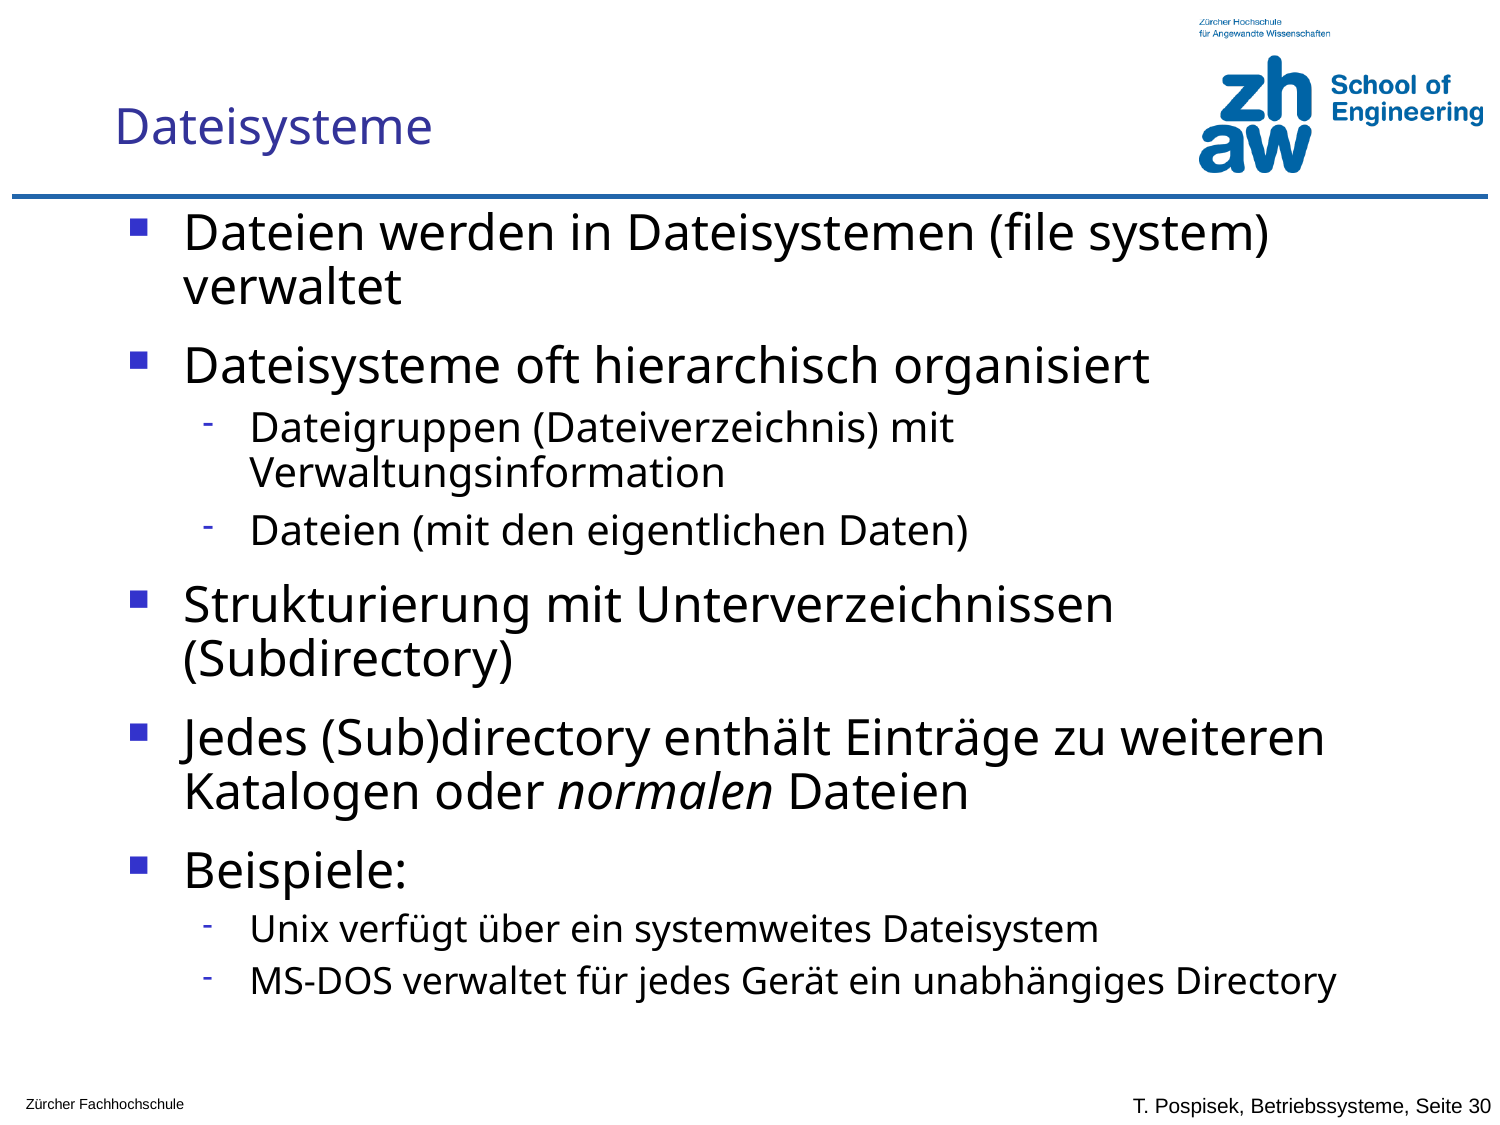

# Dateisysteme
Dateien werden in Dateisystemen (file system) verwaltet
Dateisysteme oft hierarchisch organisiert
Dateigruppen (Dateiverzeichnis) mit Verwaltungsinformation
Dateien (mit den eigentlichen Daten)
Strukturierung mit Unterverzeichnissen (Subdirectory)
Jedes (Sub)directory enthält Einträge zu weiteren Katalogen oder normalen Dateien
Beispiele:
Unix verfügt über ein systemweites Dateisystem
MS-DOS verwaltet für jedes Gerät ein unabhängiges Directory